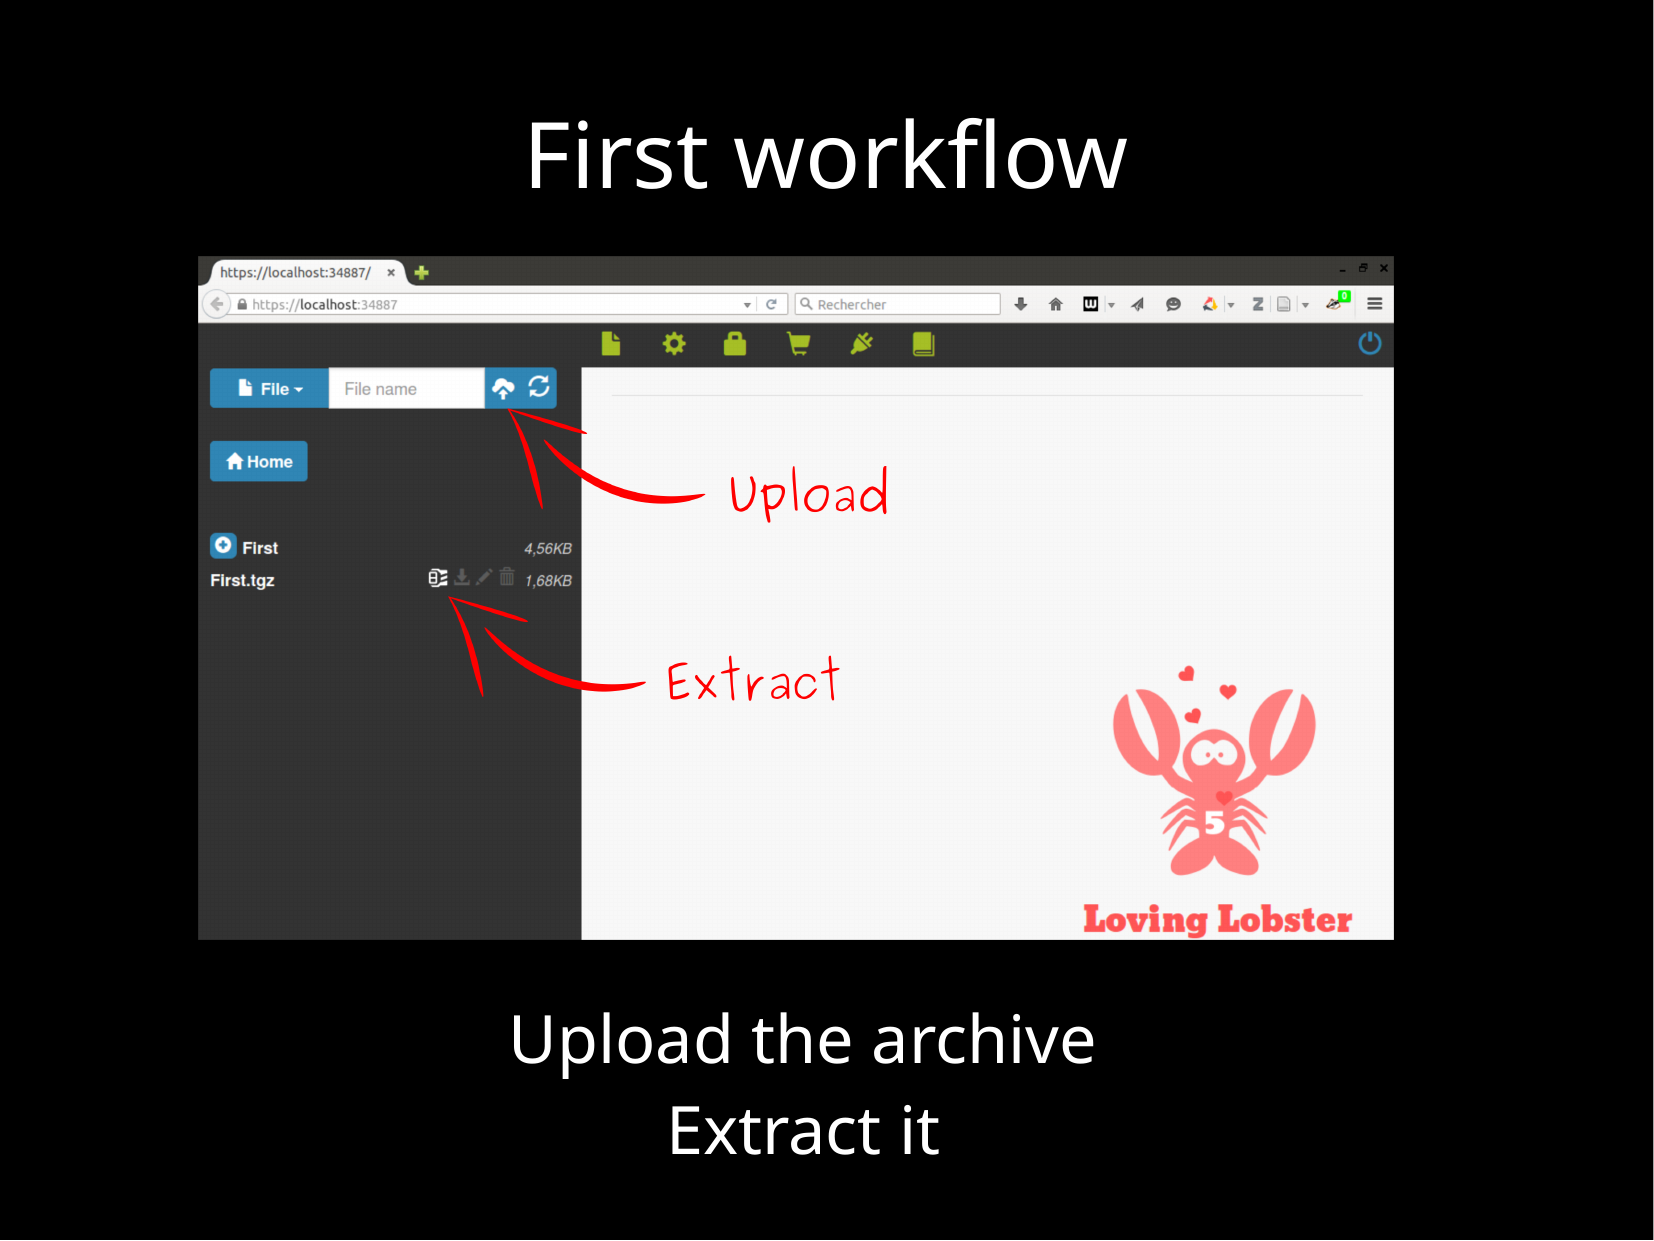

# First workflow
Upload the archive
Extract it